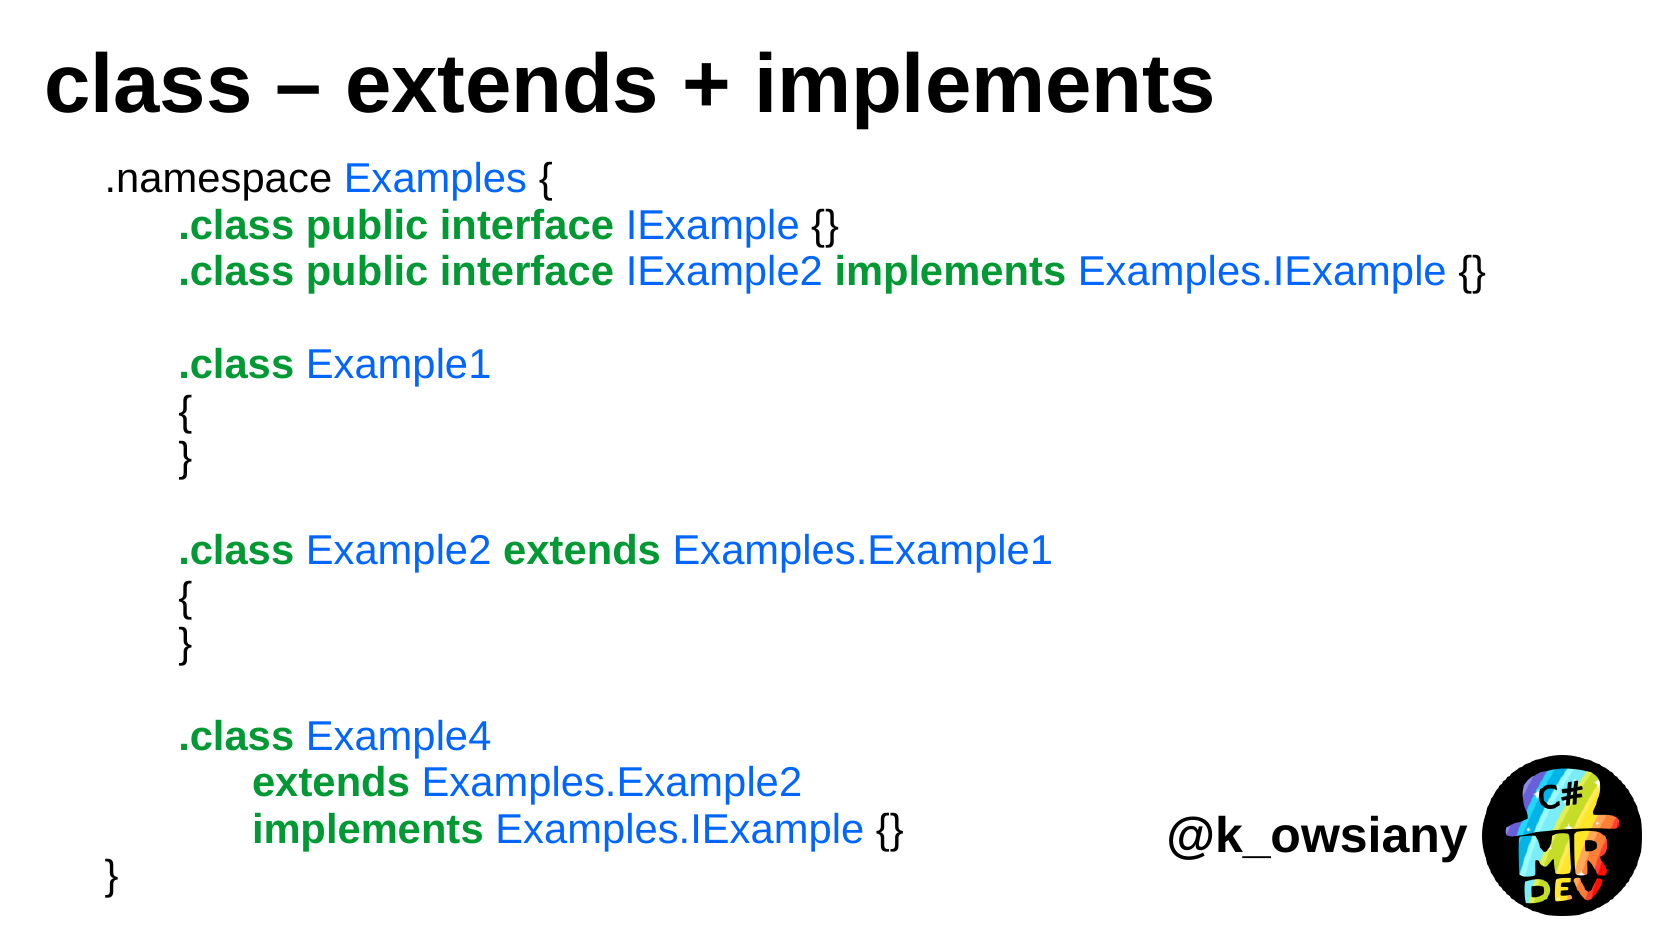

class – extends + implements
.namespace Examples {
	.class public interface IExample {}
	.class public interface IExample2 implements Examples.IExample {}
	.class Example1
	{
	}
	.class Example2 extends Examples.Example1
	{
	}
	.class Example4
		extends Examples.Example2
		implements Examples.IExample {}
}